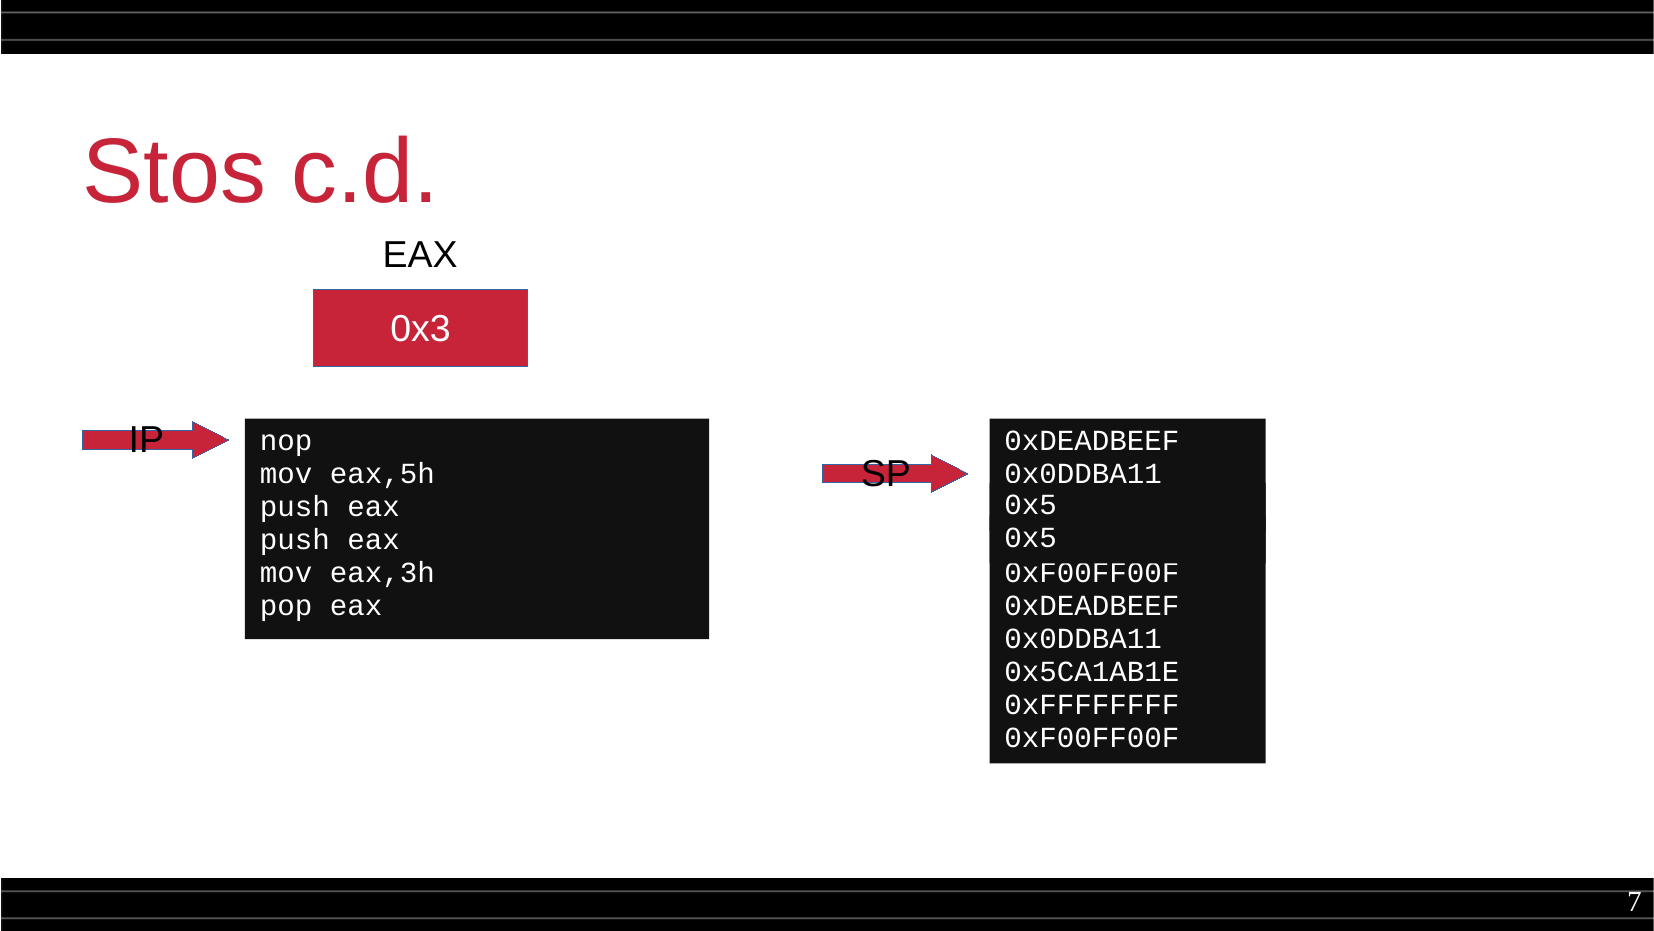

# Stos c.d.
EAX
0x00000000
0x5
0x3
nop
mov eax,5h
push eax
push eax
mov eax,3h
pop eax
0xDEADBEEF
0x0DDBA11
0x5CA1AB1E
0xFFFFFFFF
0xF00FF00F
0xDEADBEEF
0x0DDBA11
0x5CA1AB1E
0xFFFFFFFF
0xF00FF00F
IP
SP
0x5
0x5